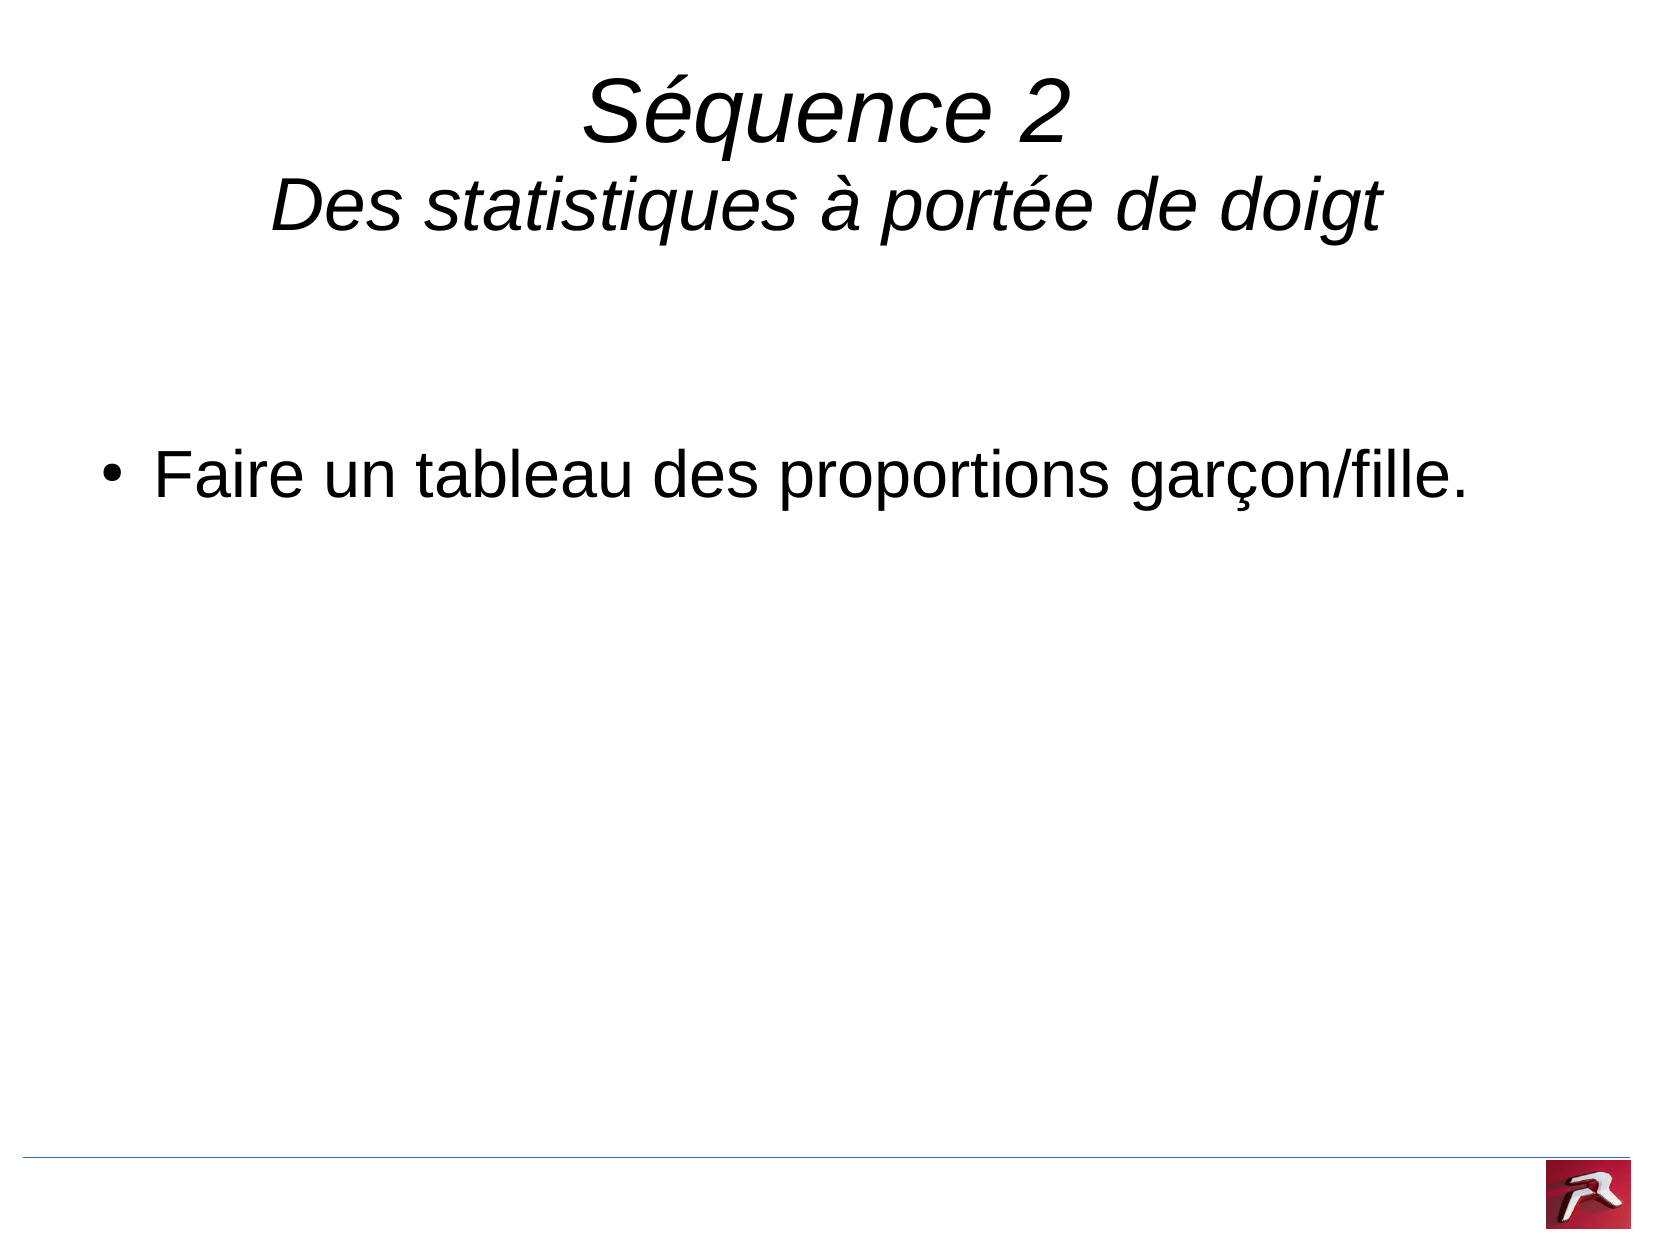

# Séquence 2 Des statistiques à portée de doigt
Faire un tableau des proportions garçon/fille.